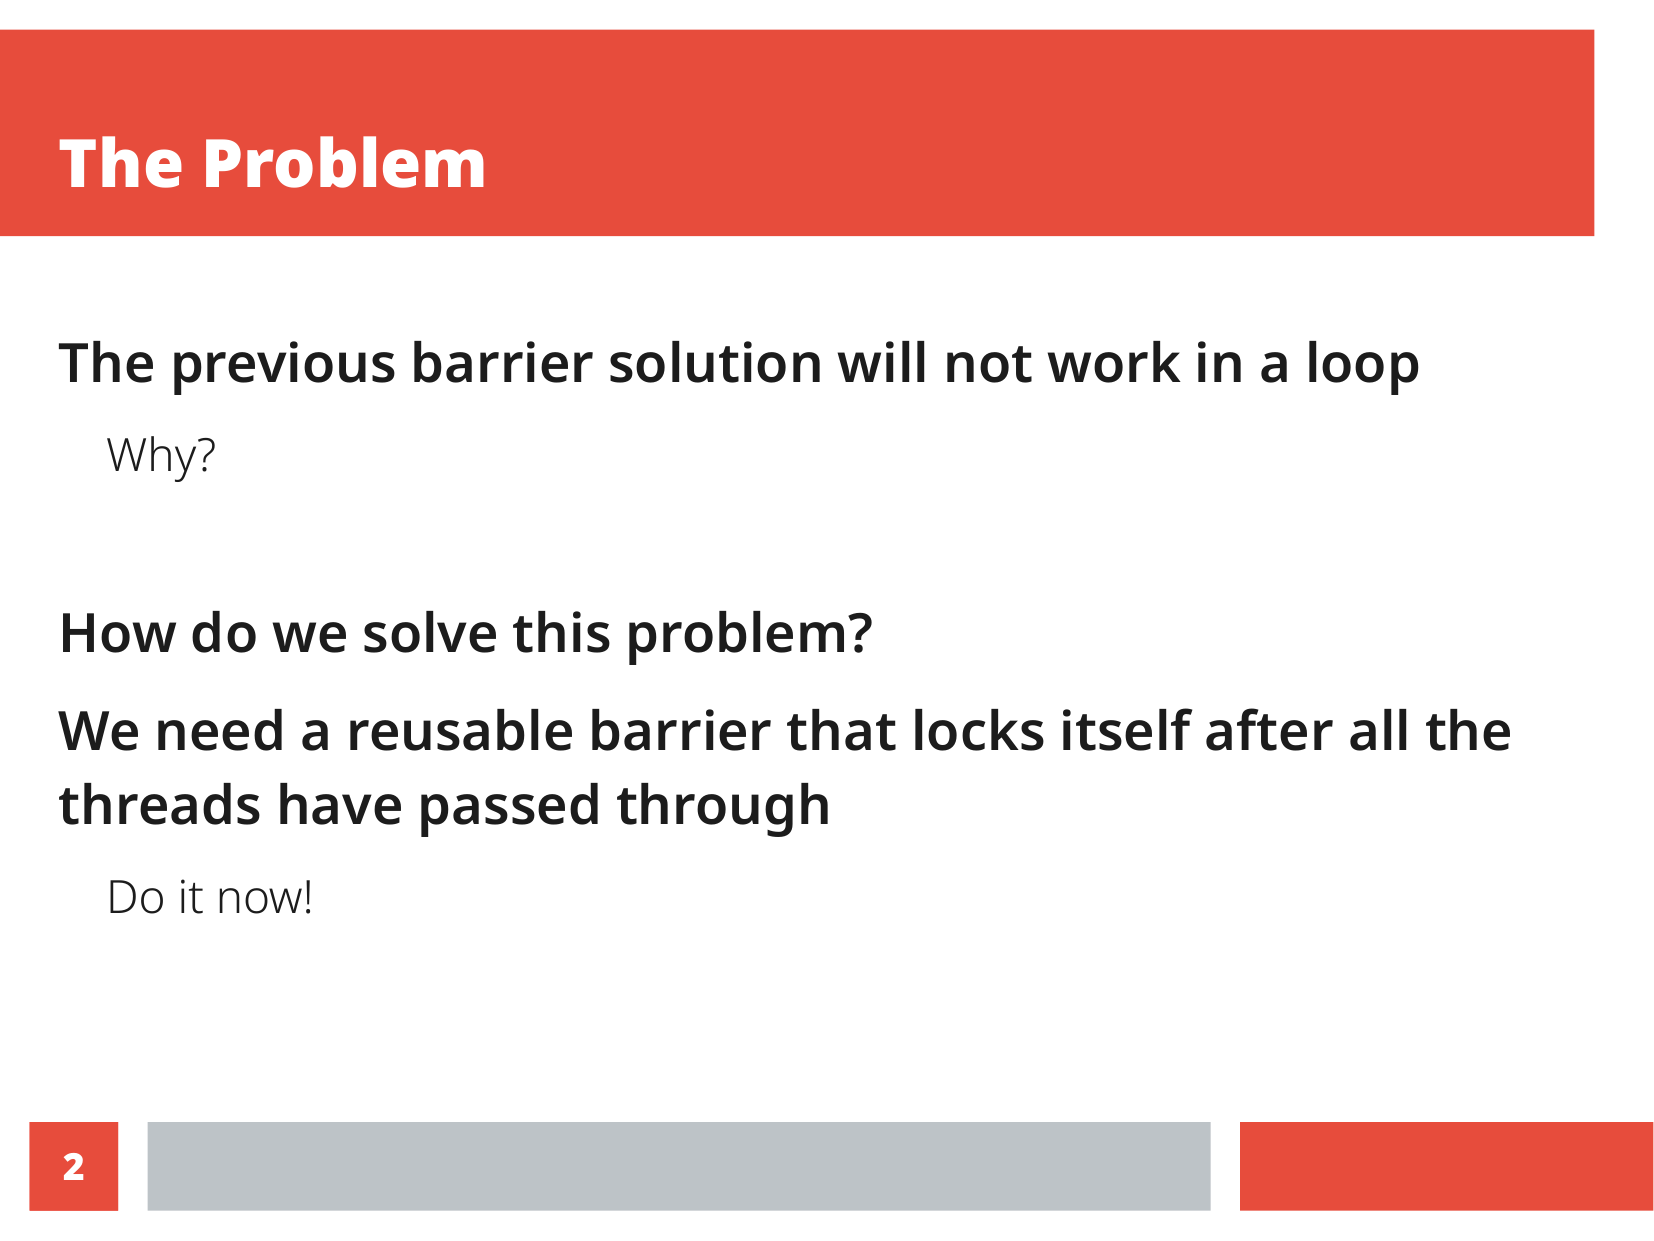

# The Problem
The previous barrier solution will not work in a loop
Why?
How do we solve this problem?
We need a reusable barrier that locks itself after all the threads have passed through
Do it now!
2